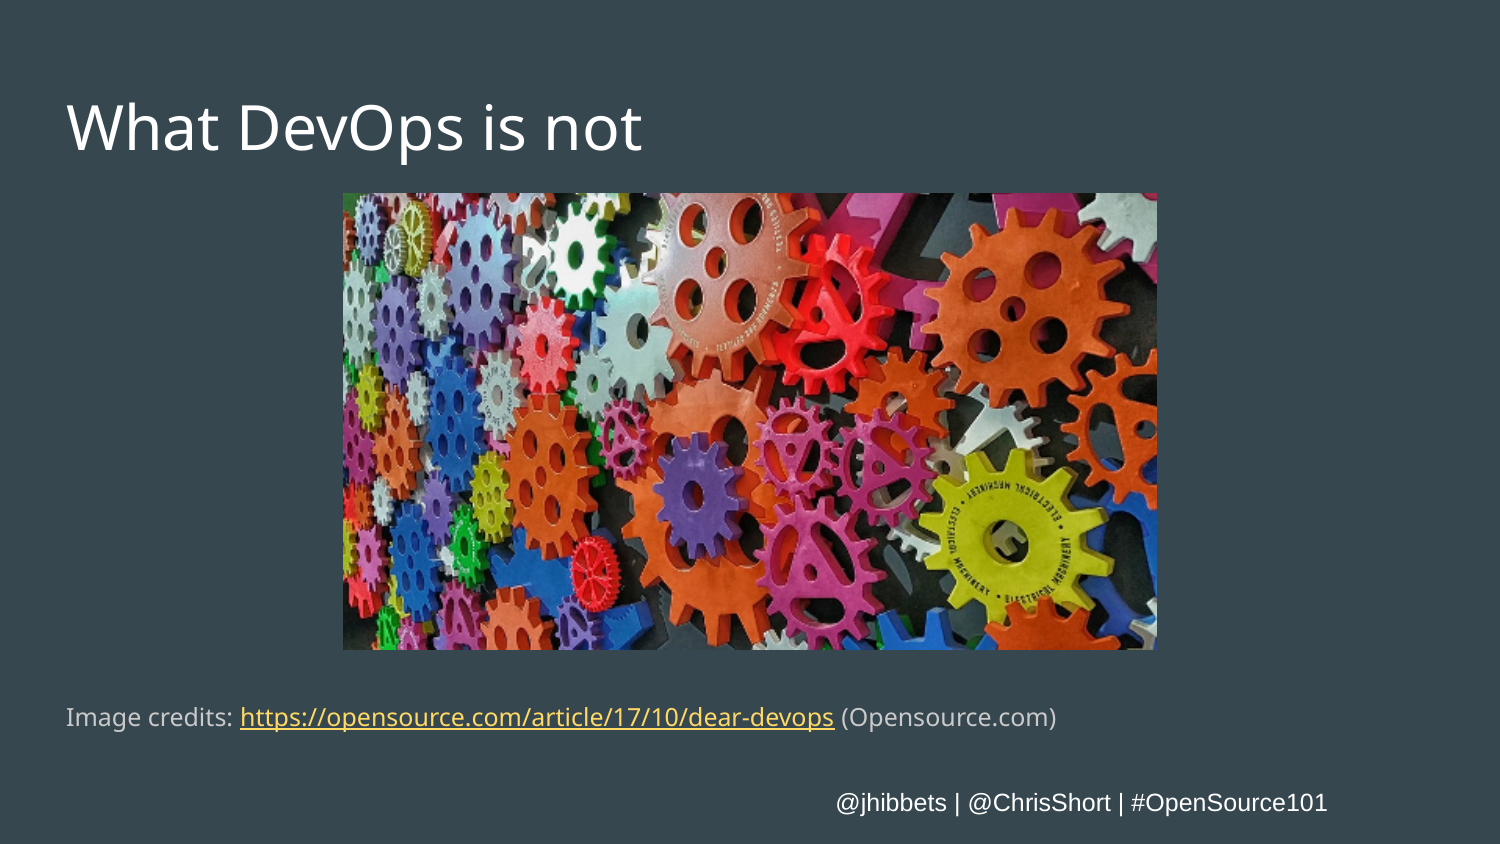

# What DevOps is not
Image credits: https://opensource.com/article/17/10/dear-devops (Opensource.com)